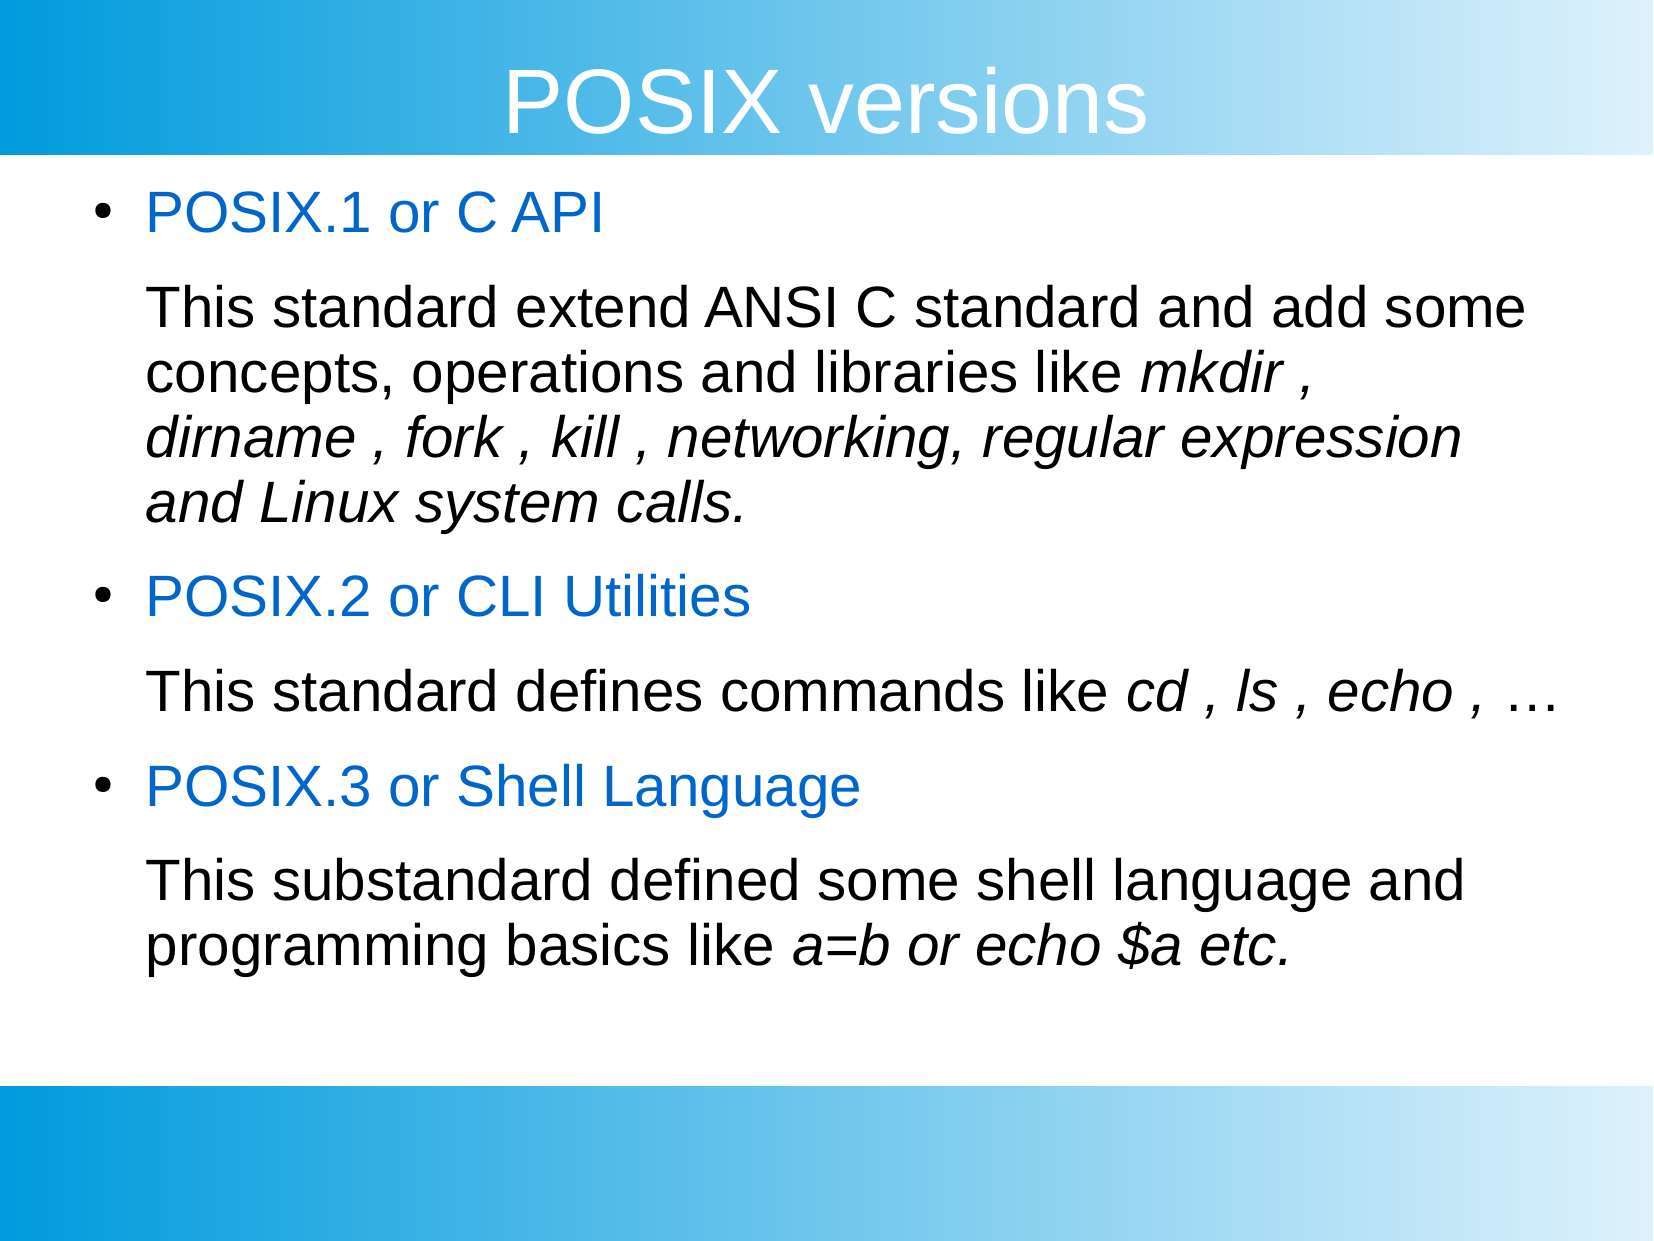

# POSIX versions
POSIX.1 or C API
This standard extend ANSI C standard and add some concepts, operations and libraries like mkdir , dirname , fork , kill , networking, regular expression and Linux system calls.
POSIX.2 or CLI Utilities
This standard defines commands like cd , ls , echo , …
POSIX.3 or Shell Language
This substandard defined some shell language and programming basics like a=b or echo $a etc.